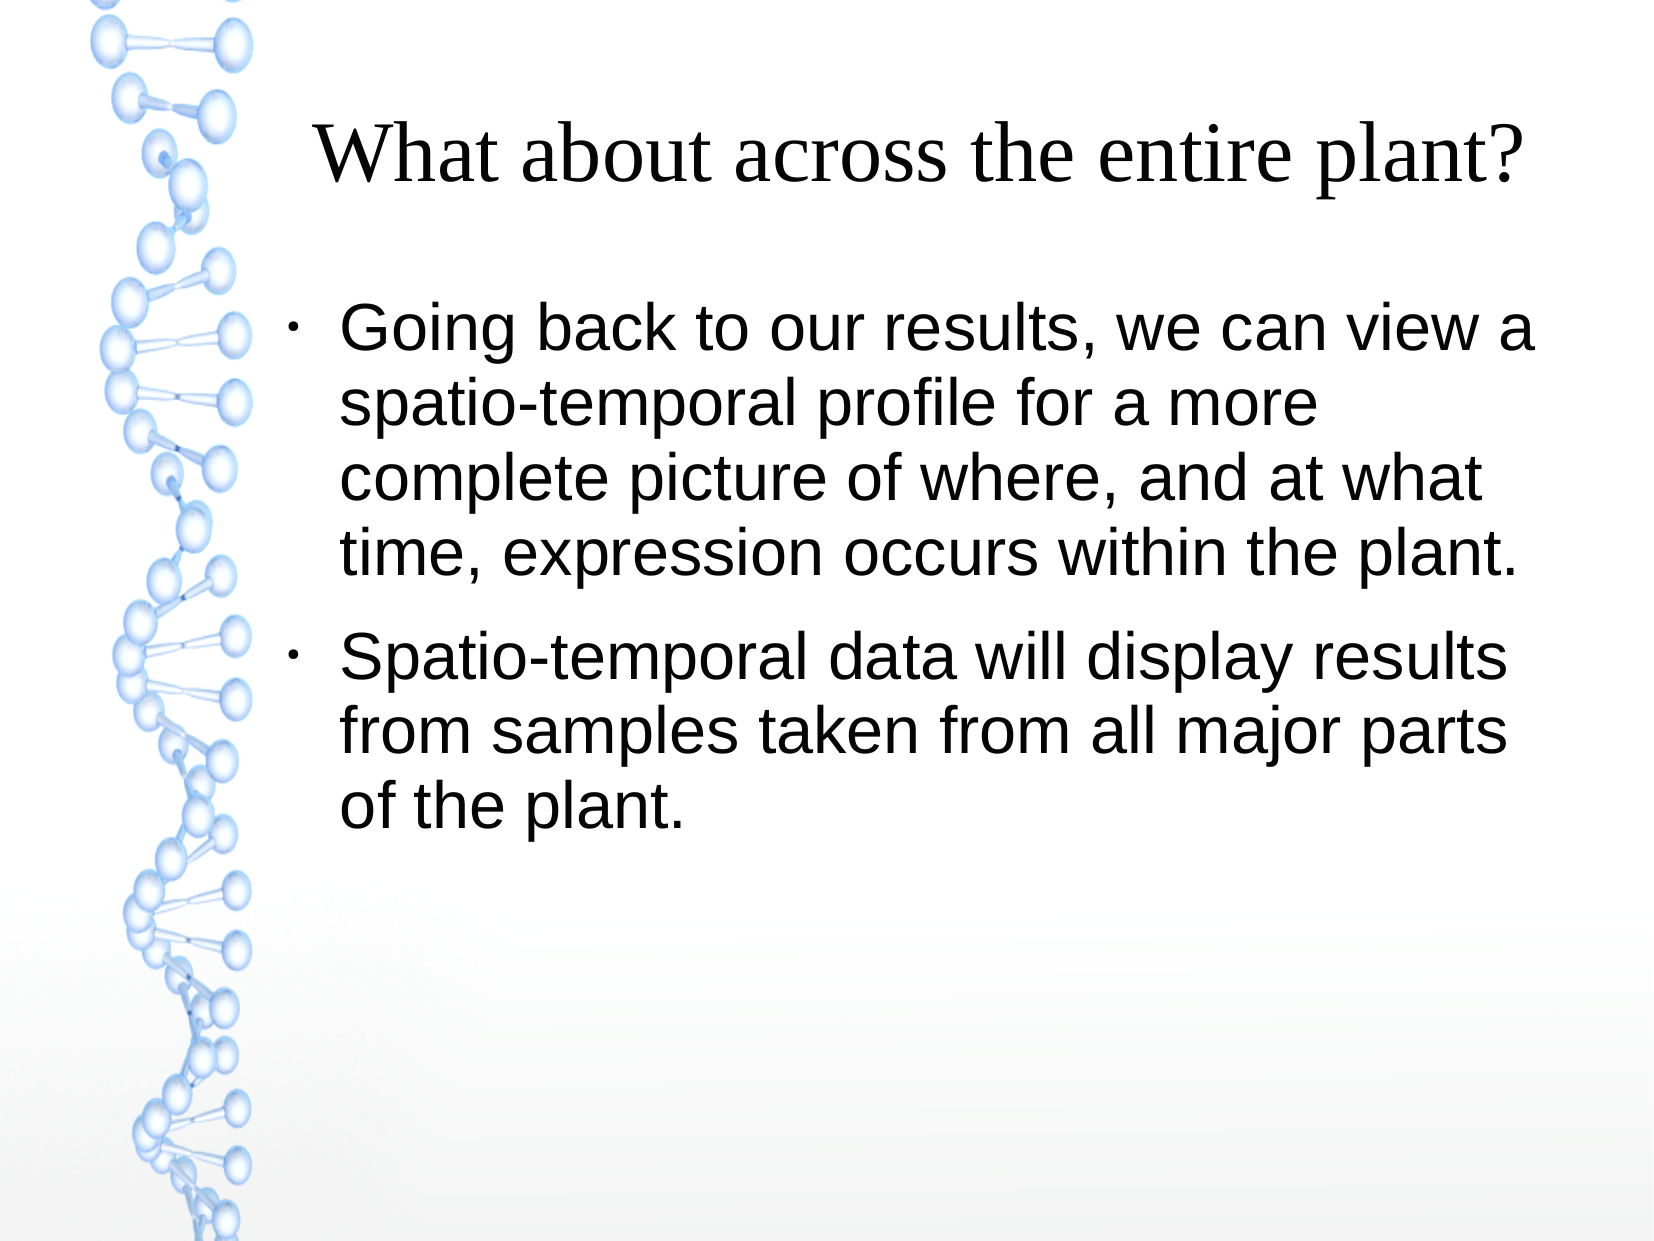

# What about across the entire plant?
Going back to our results, we can view a spatio-temporal profile for a more complete picture of where, and at what time, expression occurs within the plant.
Spatio-temporal data will display results from samples taken from all major parts of the plant.